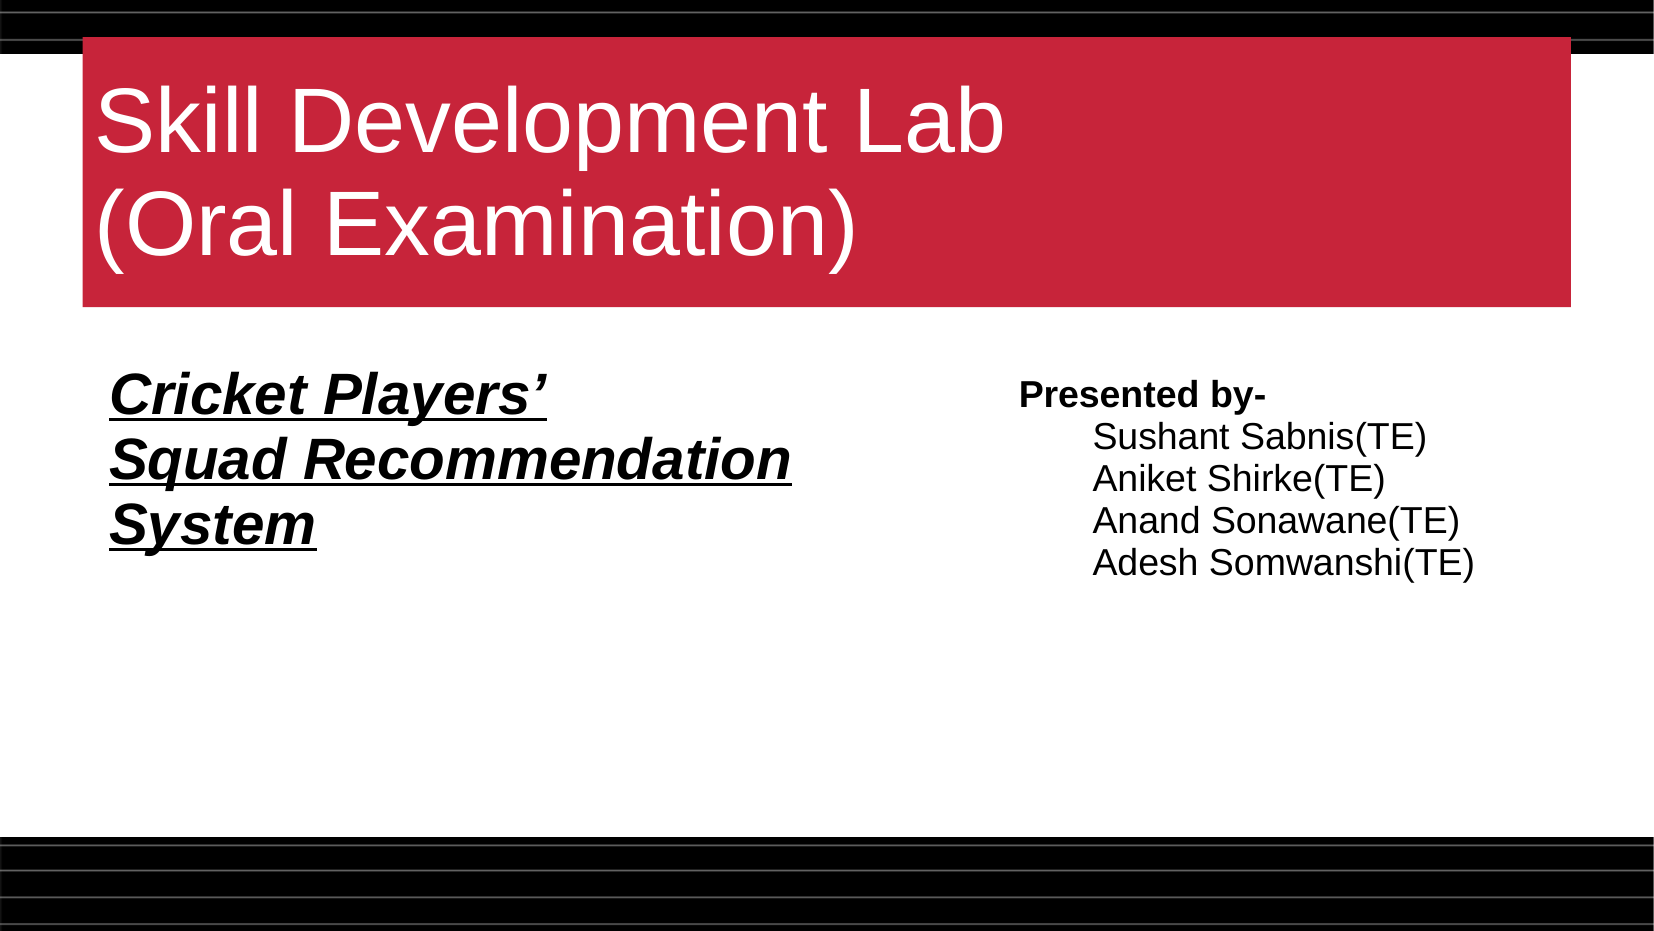

# Skill Development Lab (Oral Examination)
Cricket Players’
Squad Recommendation
System
Presented by-
	Sushant Sabnis(TE)
	Aniket Shirke(TE)
	Anand Sonawane(TE)
	Adesh Somwanshi(TE)